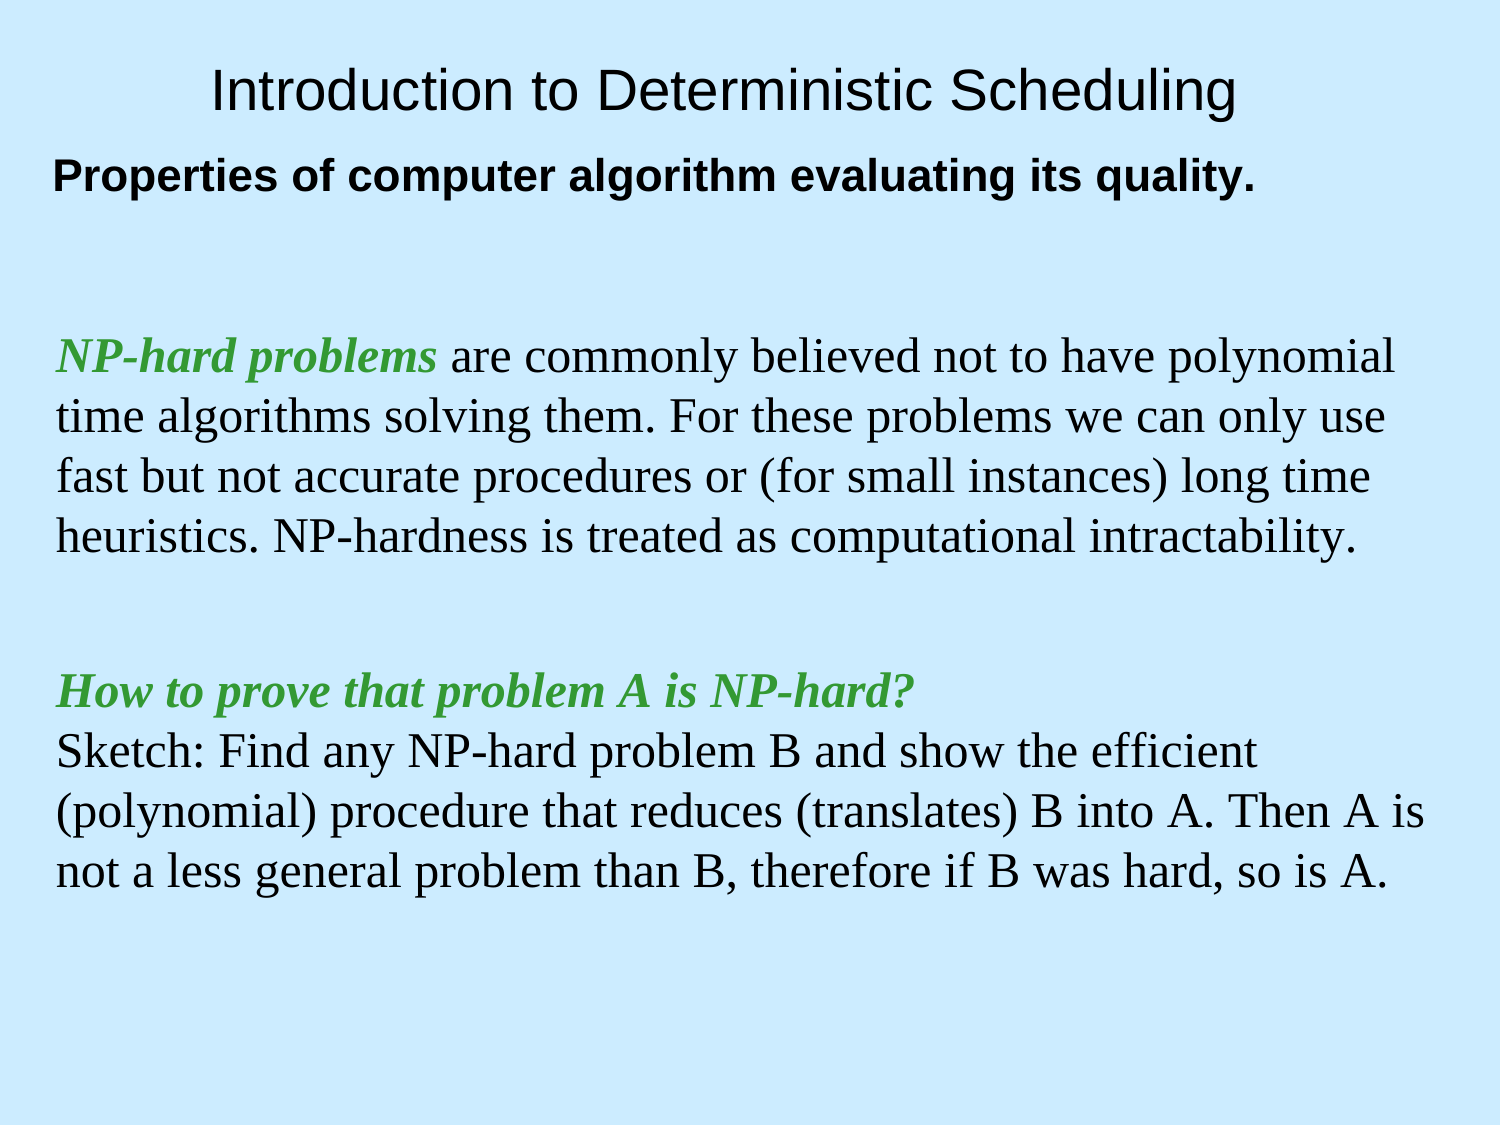

# Introduction to Deterministic Scheduling
Properties of computer algorithm evaluating its quality.
NP-hard problems are commonly believed not to have polynomial time algorithms solving them. For these problems we can only use fast but not accurate procedures or (for small instances) long time heuristics. NP-hardness is treated as computational intractability.
How to prove that problem A is NP-hard?
Sketch: Find any NP-hard problem B and show the efficient (polynomial) procedure that reduces (translates) B into A. Then A is not a less general problem than B, therefore if B was hard, so is A.